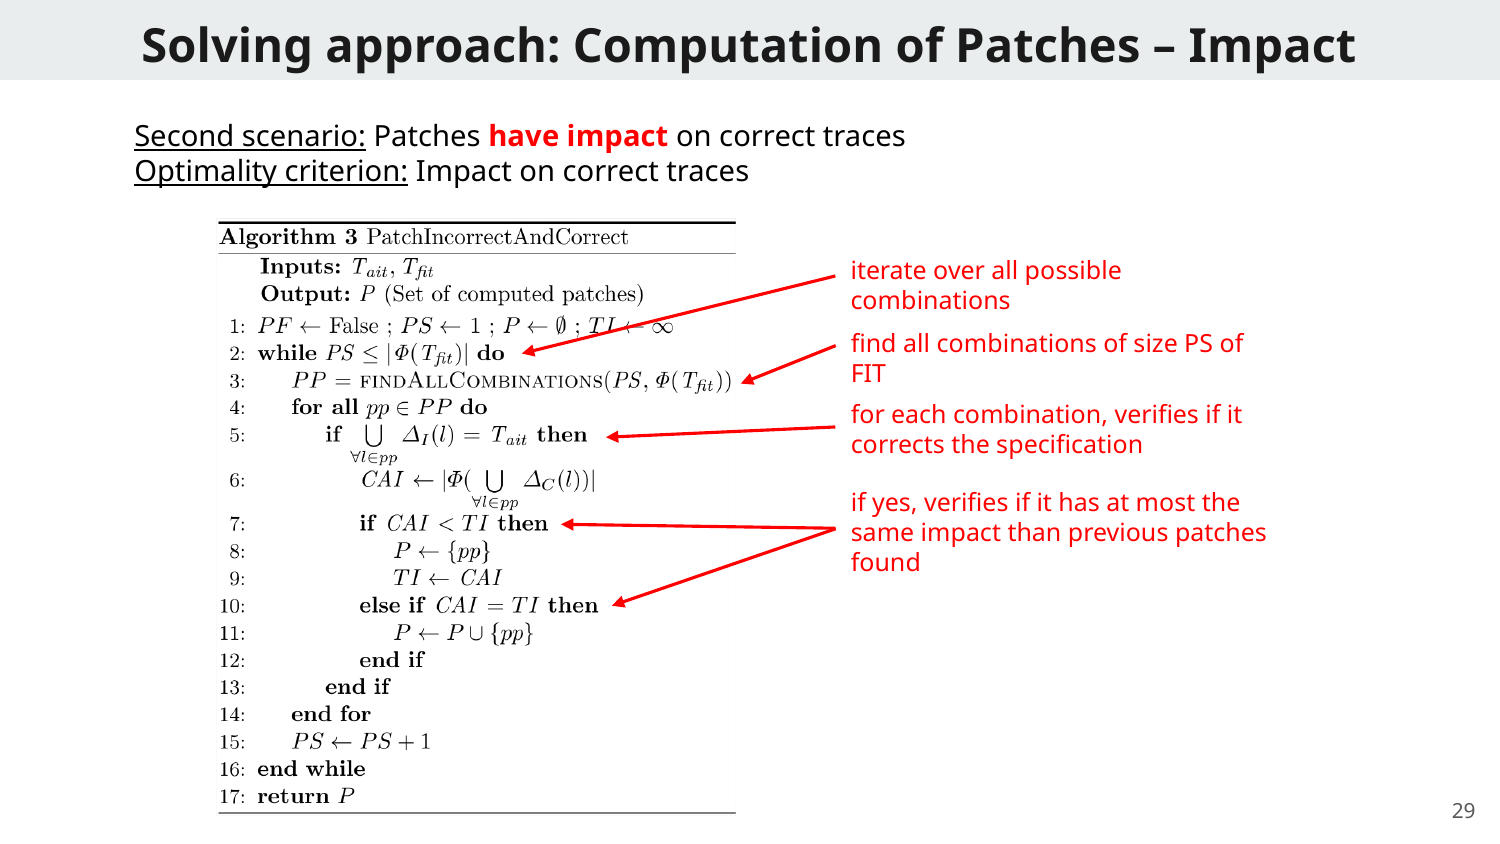

# Solving approach: Computation of Patches – Impact
Second scenario: Patches have impact on correct traces
Optimality criterion: Impact on correct traces
iterate over all possible combinations
find all combinations of size PS of FIT
for each combination, verifies if it corrects the specification
if yes, verifies if it has at most the same impact than previous patches found